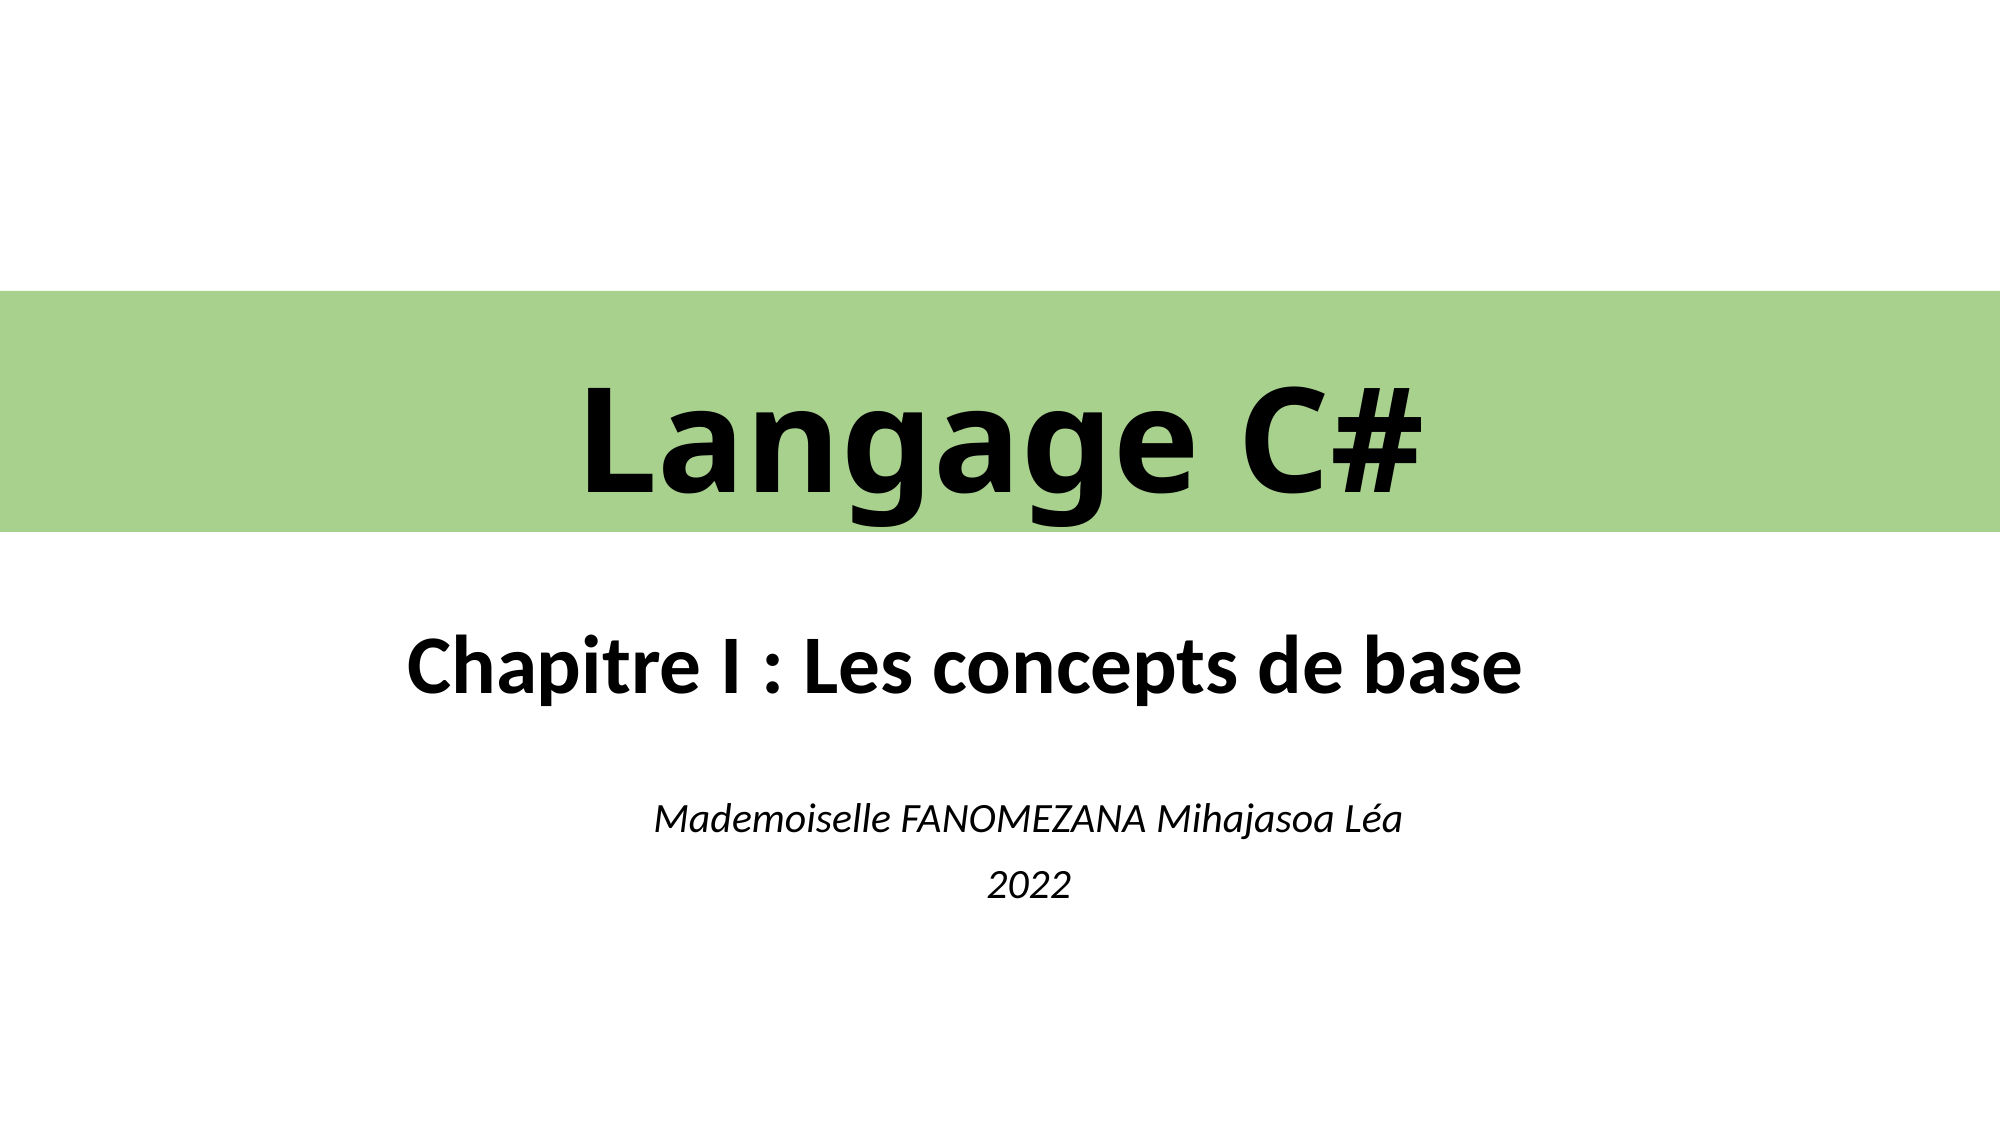

# Langage C#
Chapitre I : Les concepts de base
Mademoiselle FANOMEZANA Mihajasoa Léa
2022